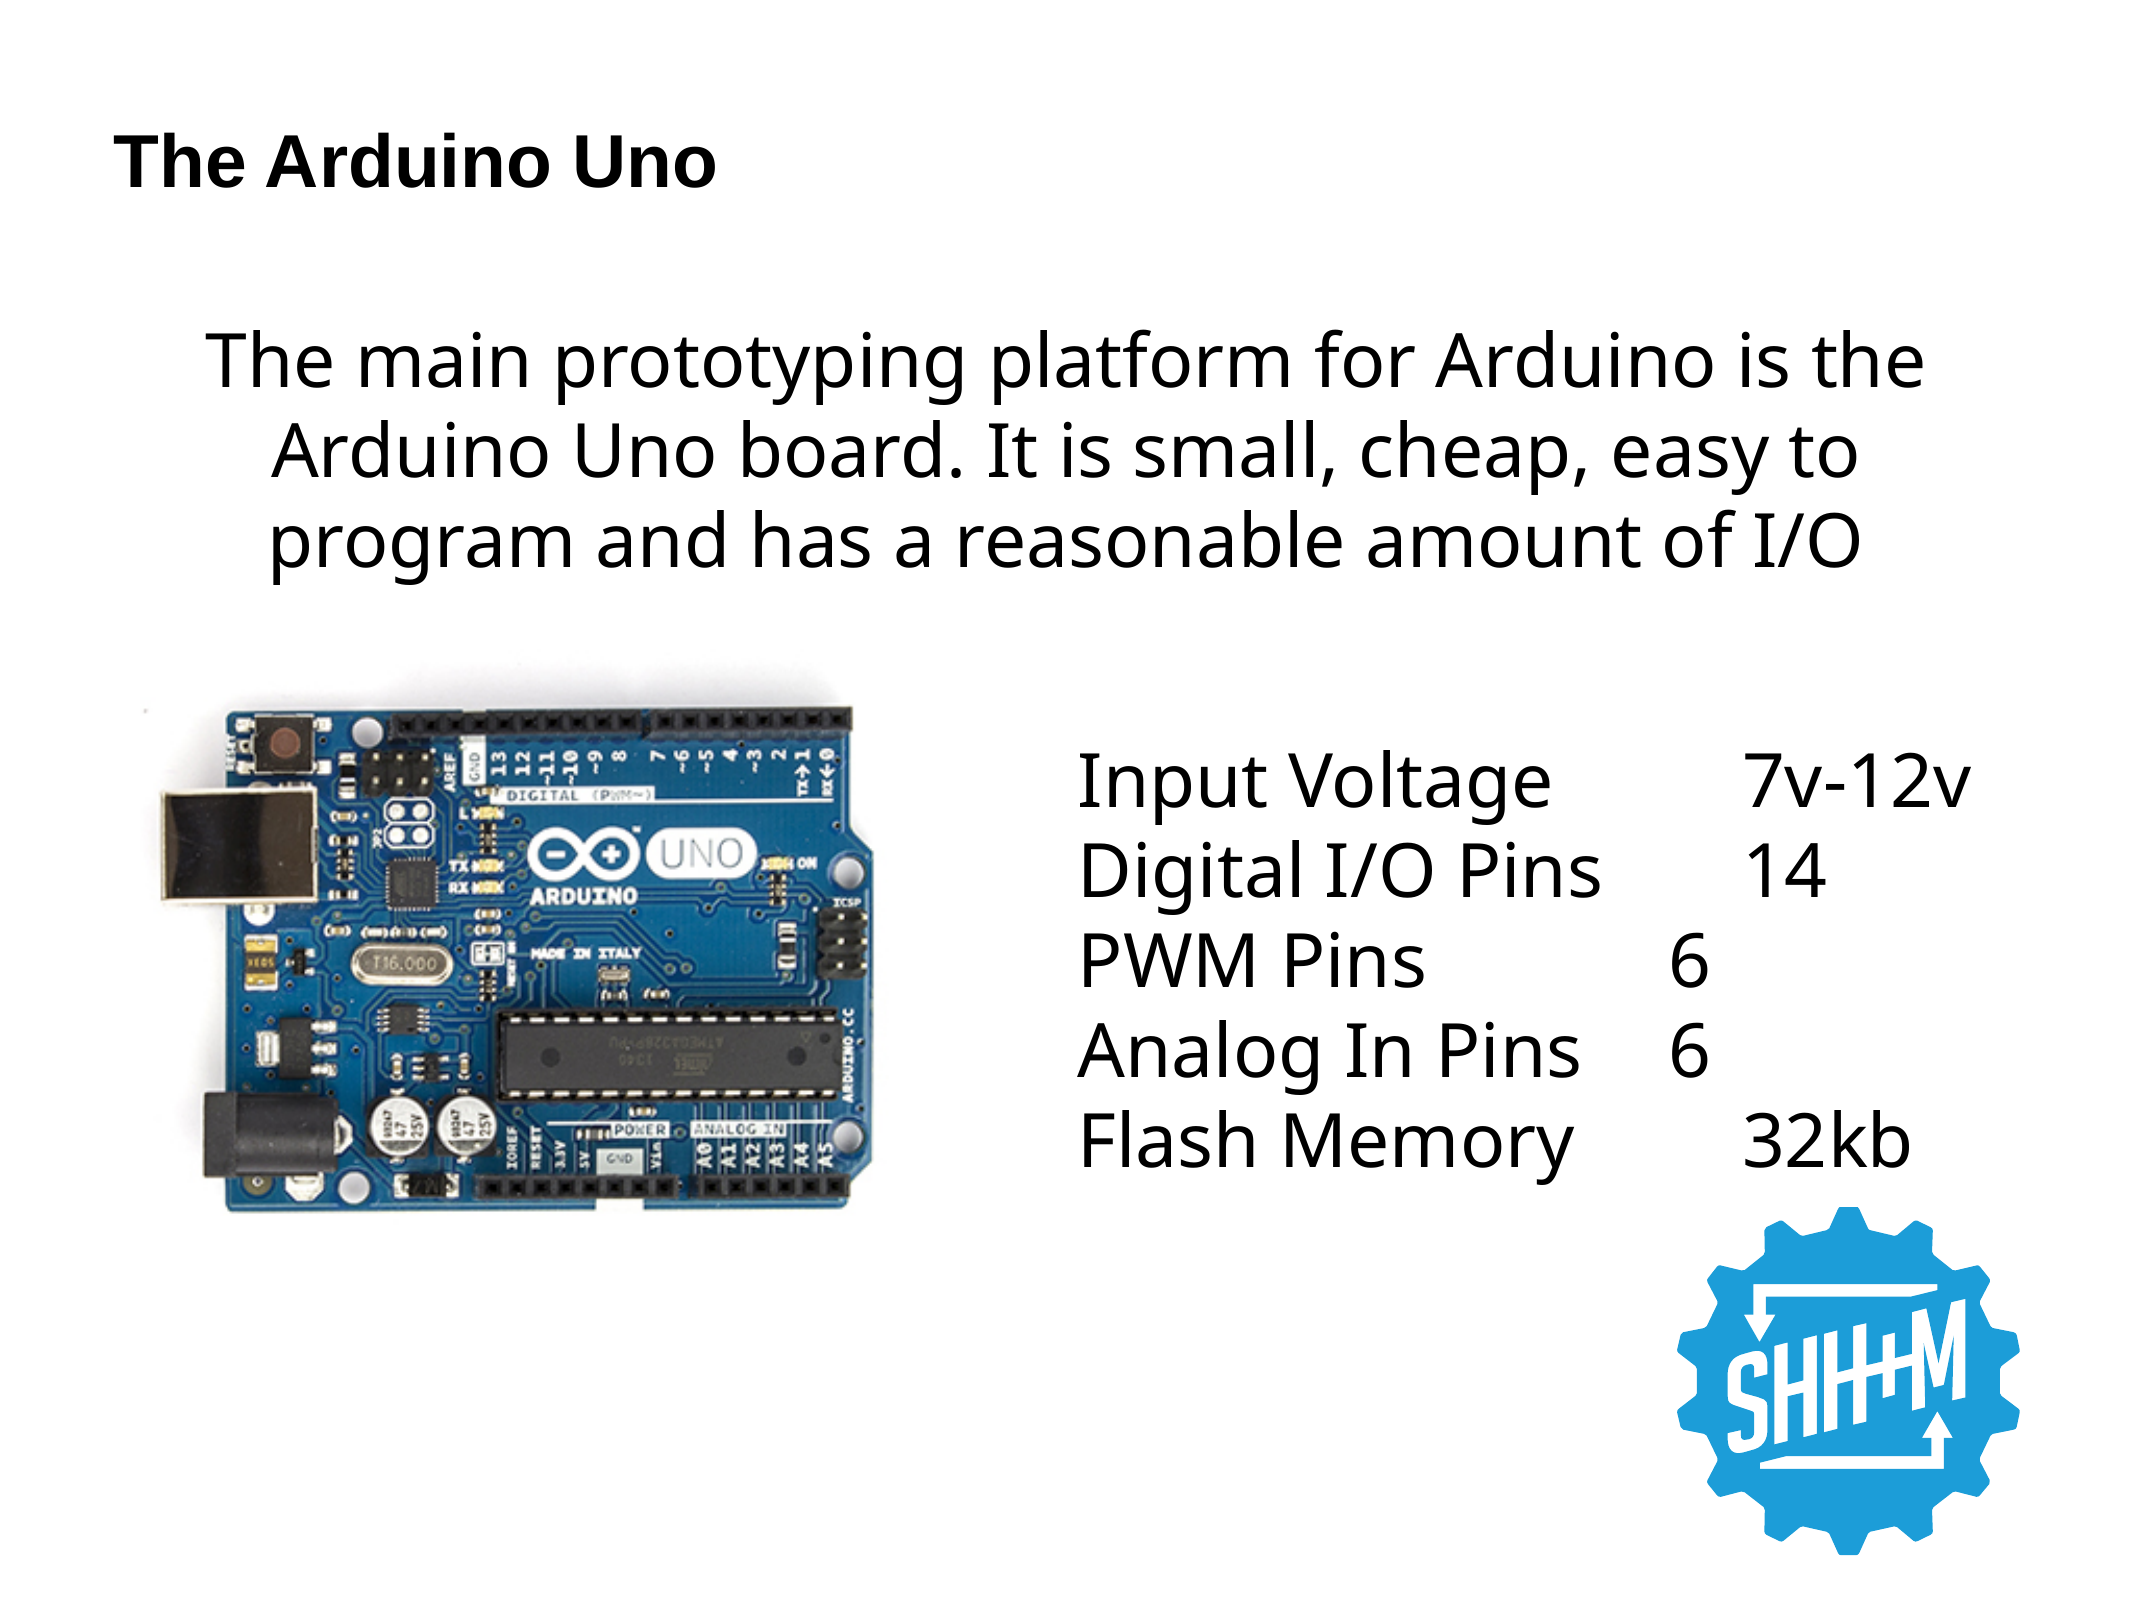

The Arduino Uno
The main prototyping platform for Arduino is the Arduino Uno board. It is small, cheap, easy to program and has a reasonable amount of I/O
Input Voltage			7v-12v
Digital I/O Pins		14
PWM Pins				6
Analog In Pins		6
Flash Memory			32kb